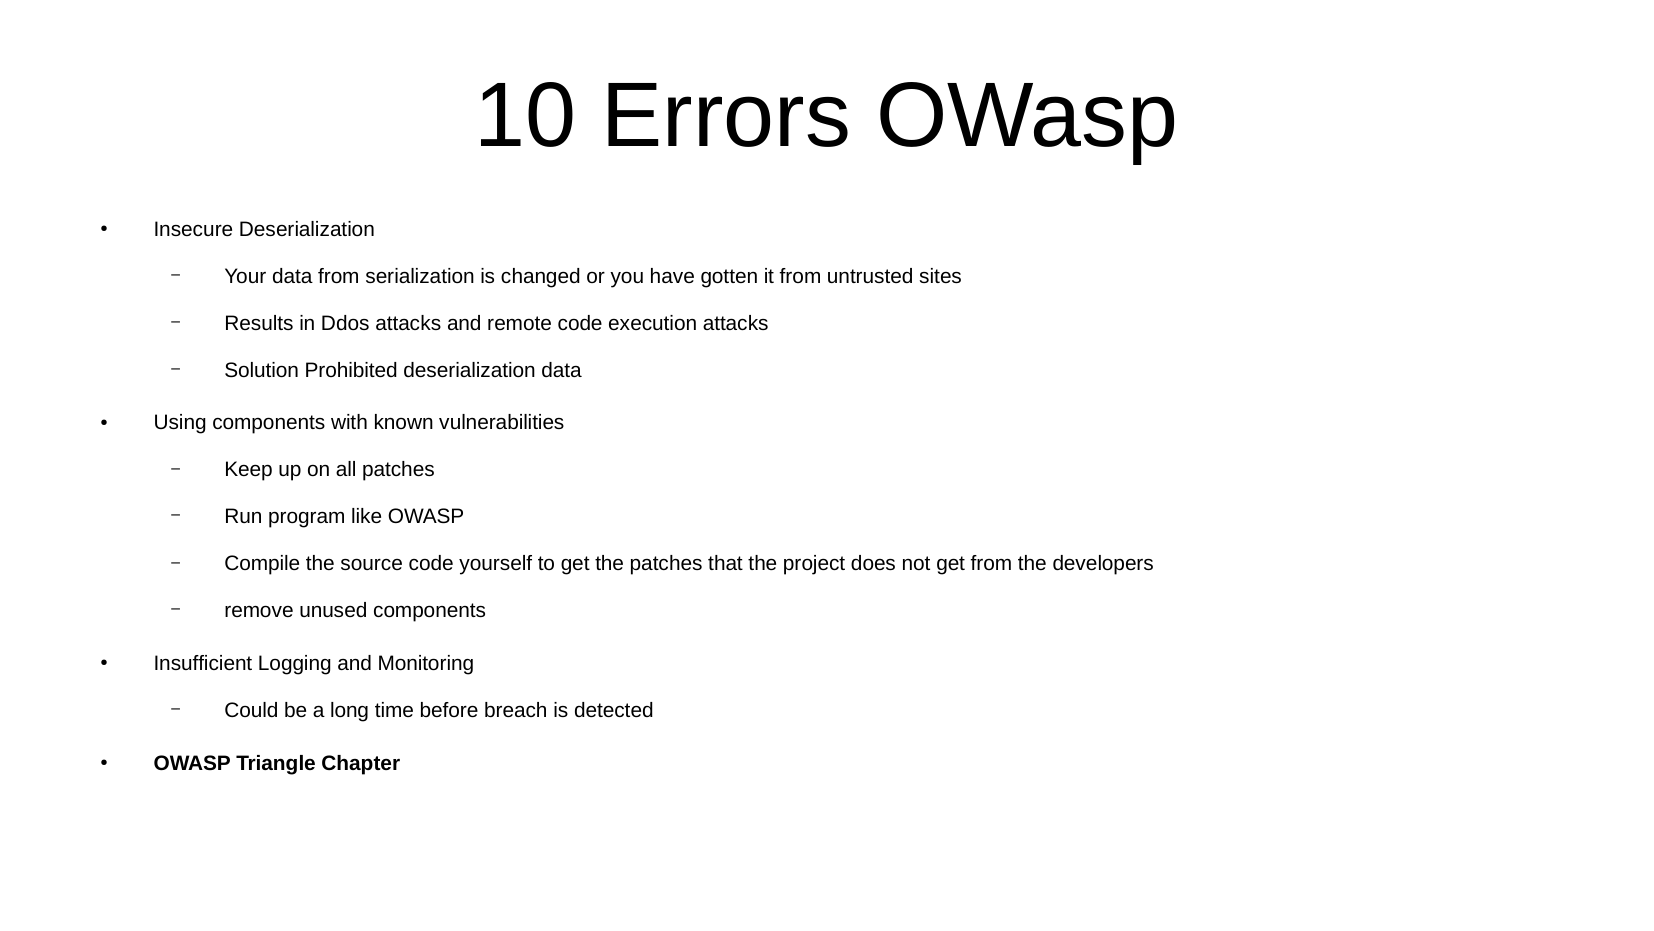

# 10 Errors OWasp
Insecure Deserialization
Your data from serialization is changed or you have gotten it from untrusted sites
Results in Ddos attacks and remote code execution attacks
Solution Prohibited deserialization data
Using components with known vulnerabilities
Keep up on all patches
Run program like OWASP
Compile the source code yourself to get the patches that the project does not get from the developers
remove unused components
Insufficient Logging and Monitoring
Could be a long time before breach is detected
OWASP Triangle Chapter